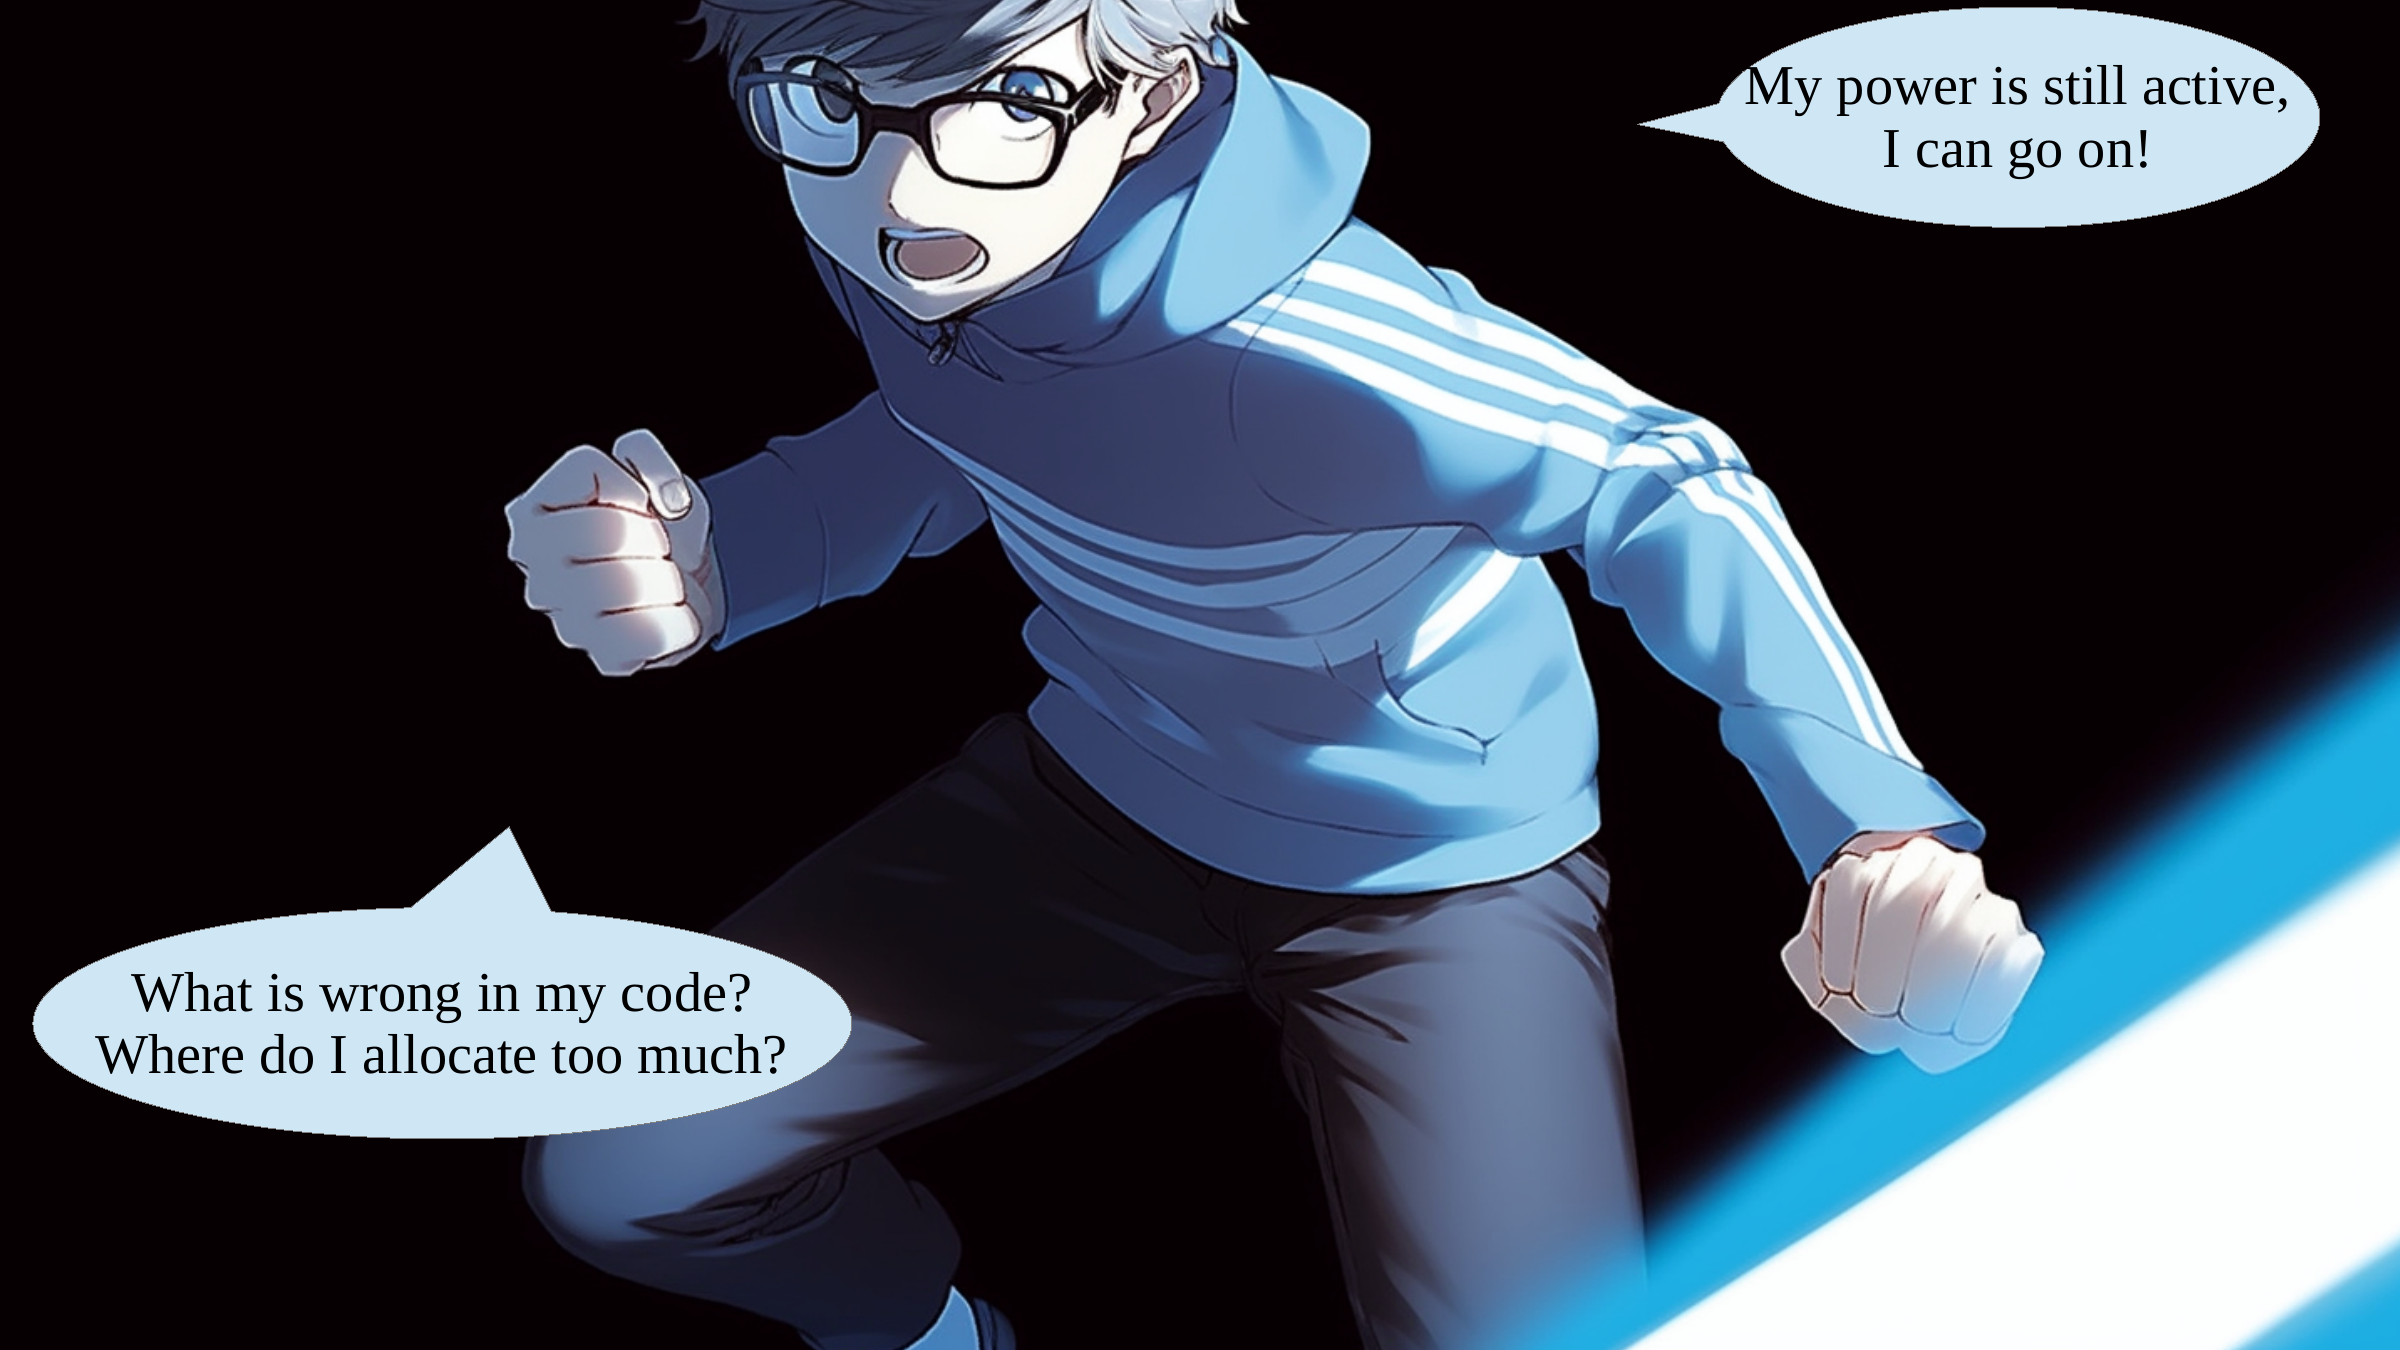

My power is still active,
I can go on!
What is wrong in my code?
Where do I allocate too much?